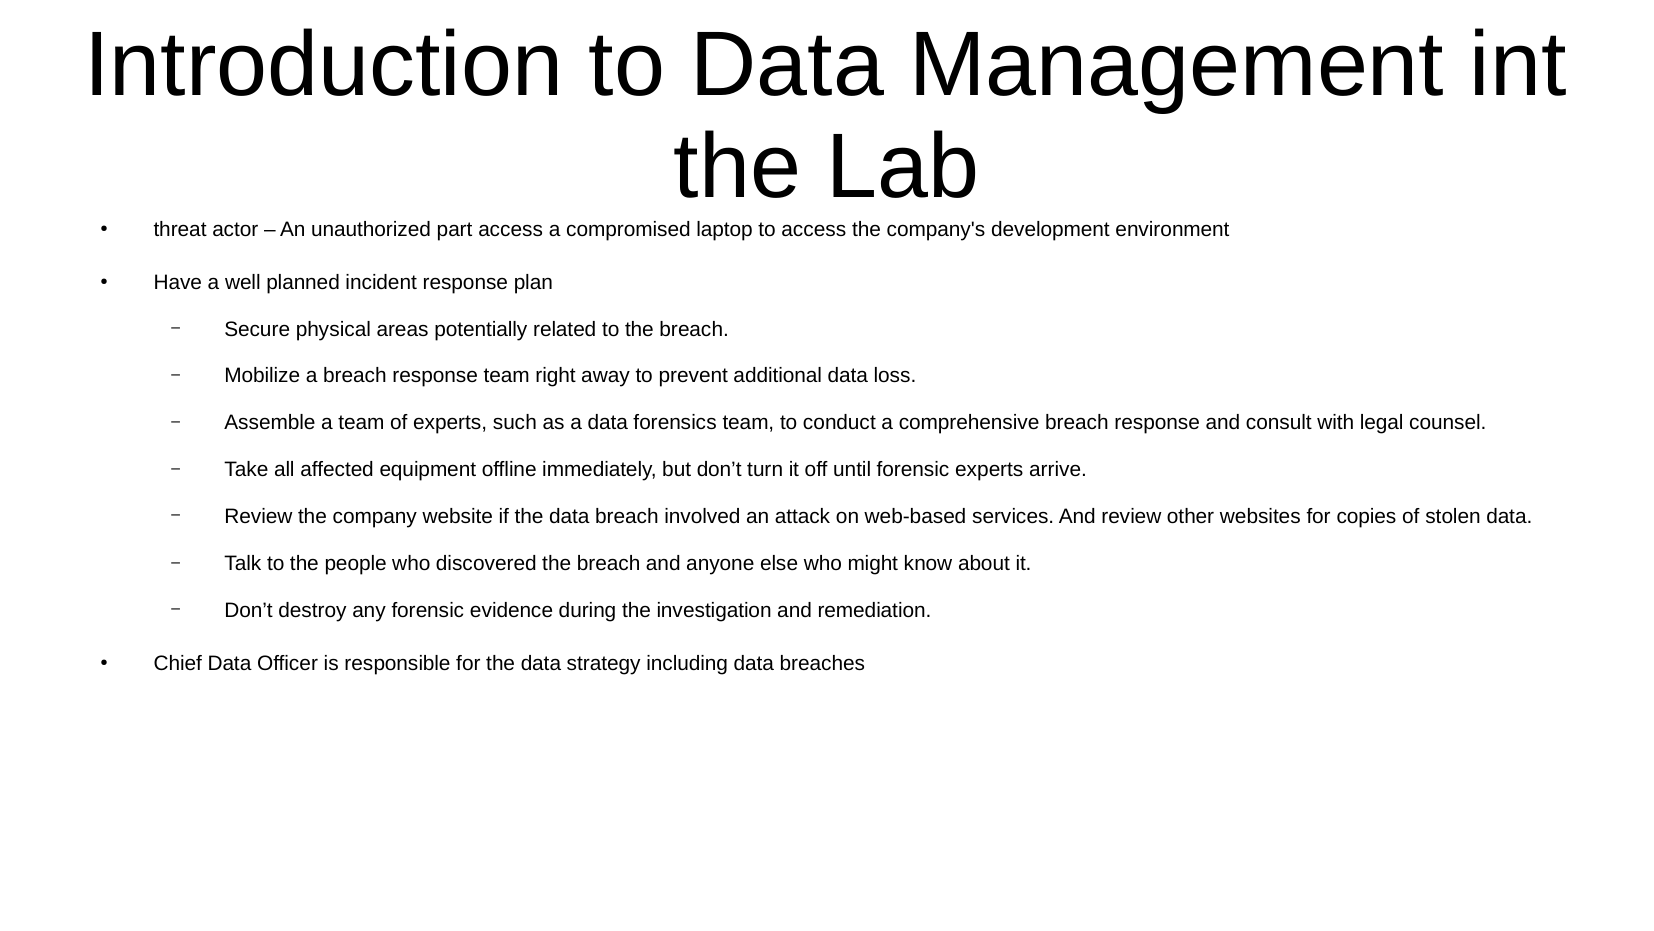

# Introduction to Data Management int the Lab
threat actor – An unauthorized part access a compromised laptop to access the company's development environment
Have a well planned incident response plan
Secure physical areas potentially related to the breach.
Mobilize a breach response team right away to prevent additional data loss.
Assemble a team of experts, such as a data forensics team, to conduct a comprehensive breach response and consult with legal counsel.
Take all affected equipment offline immediately, but don’t turn it off until forensic experts arrive.
Review the company website if the data breach involved an attack on web-based services. And review other websites for copies of stolen data.
Talk to the people who discovered the breach and anyone else who might know about it.
Don’t destroy any forensic evidence during the investigation and remediation.
Chief Data Officer is responsible for the data strategy including data breaches